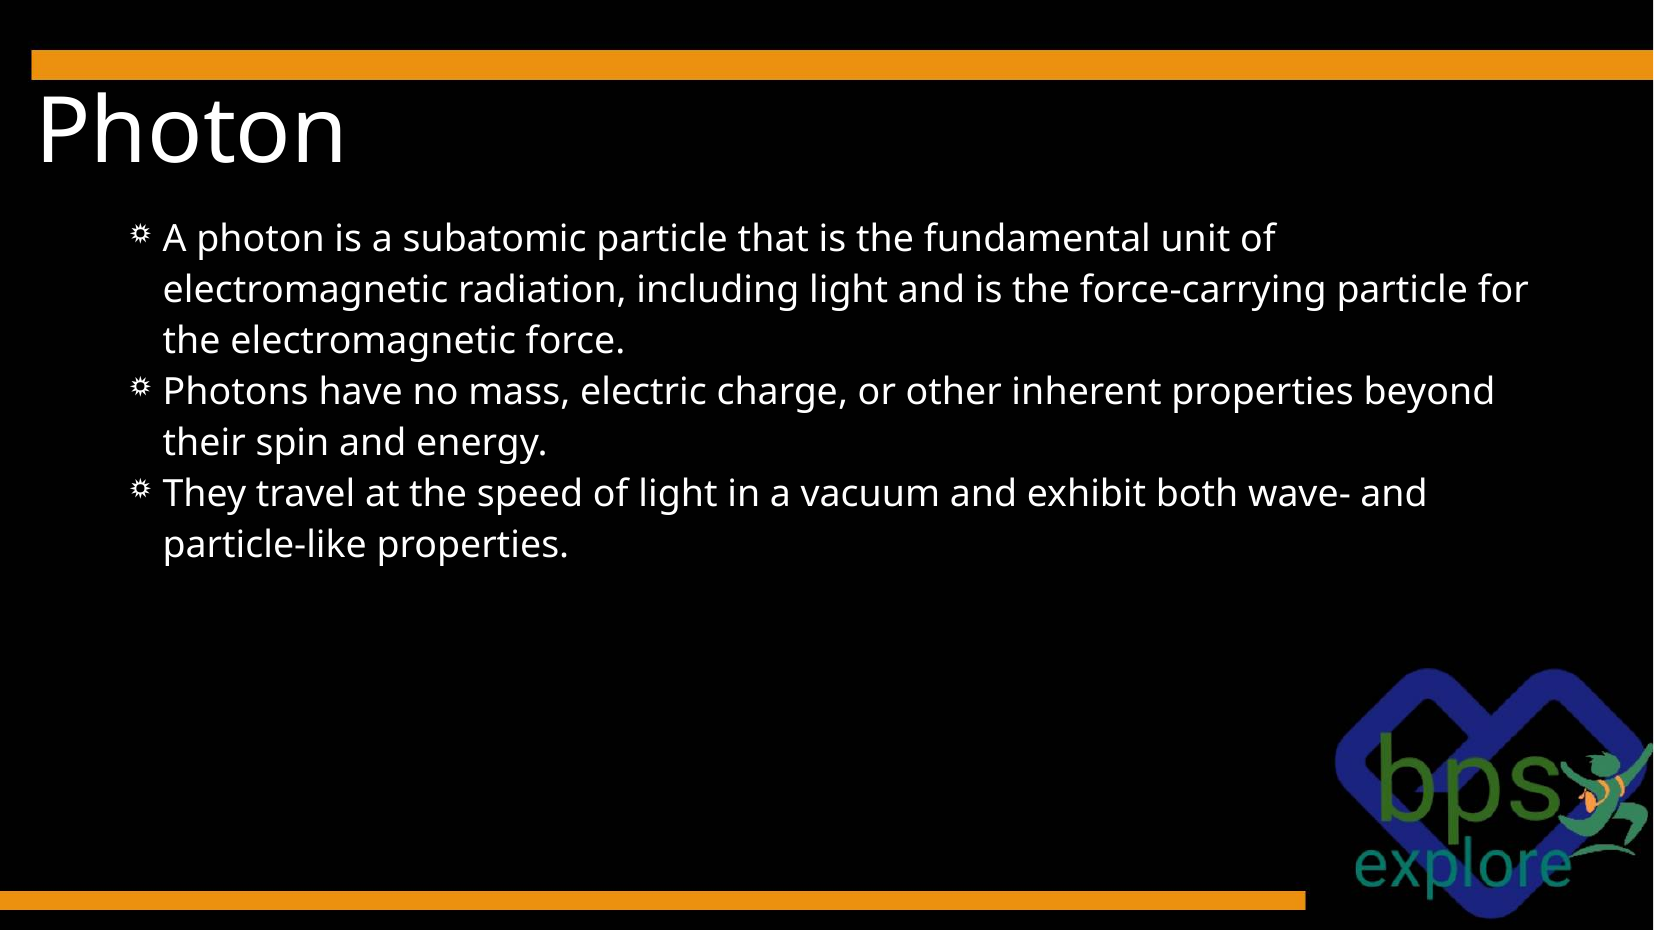

#
Photon
A photon is a subatomic particle that is the fundamental unit of electromagnetic radiation, including light and is the force-carrying particle for the electromagnetic force.
Photons have no mass, electric charge, or other inherent properties beyond their spin and energy.
They travel at the speed of light in a vacuum and exhibit both wave- and particle-like properties.